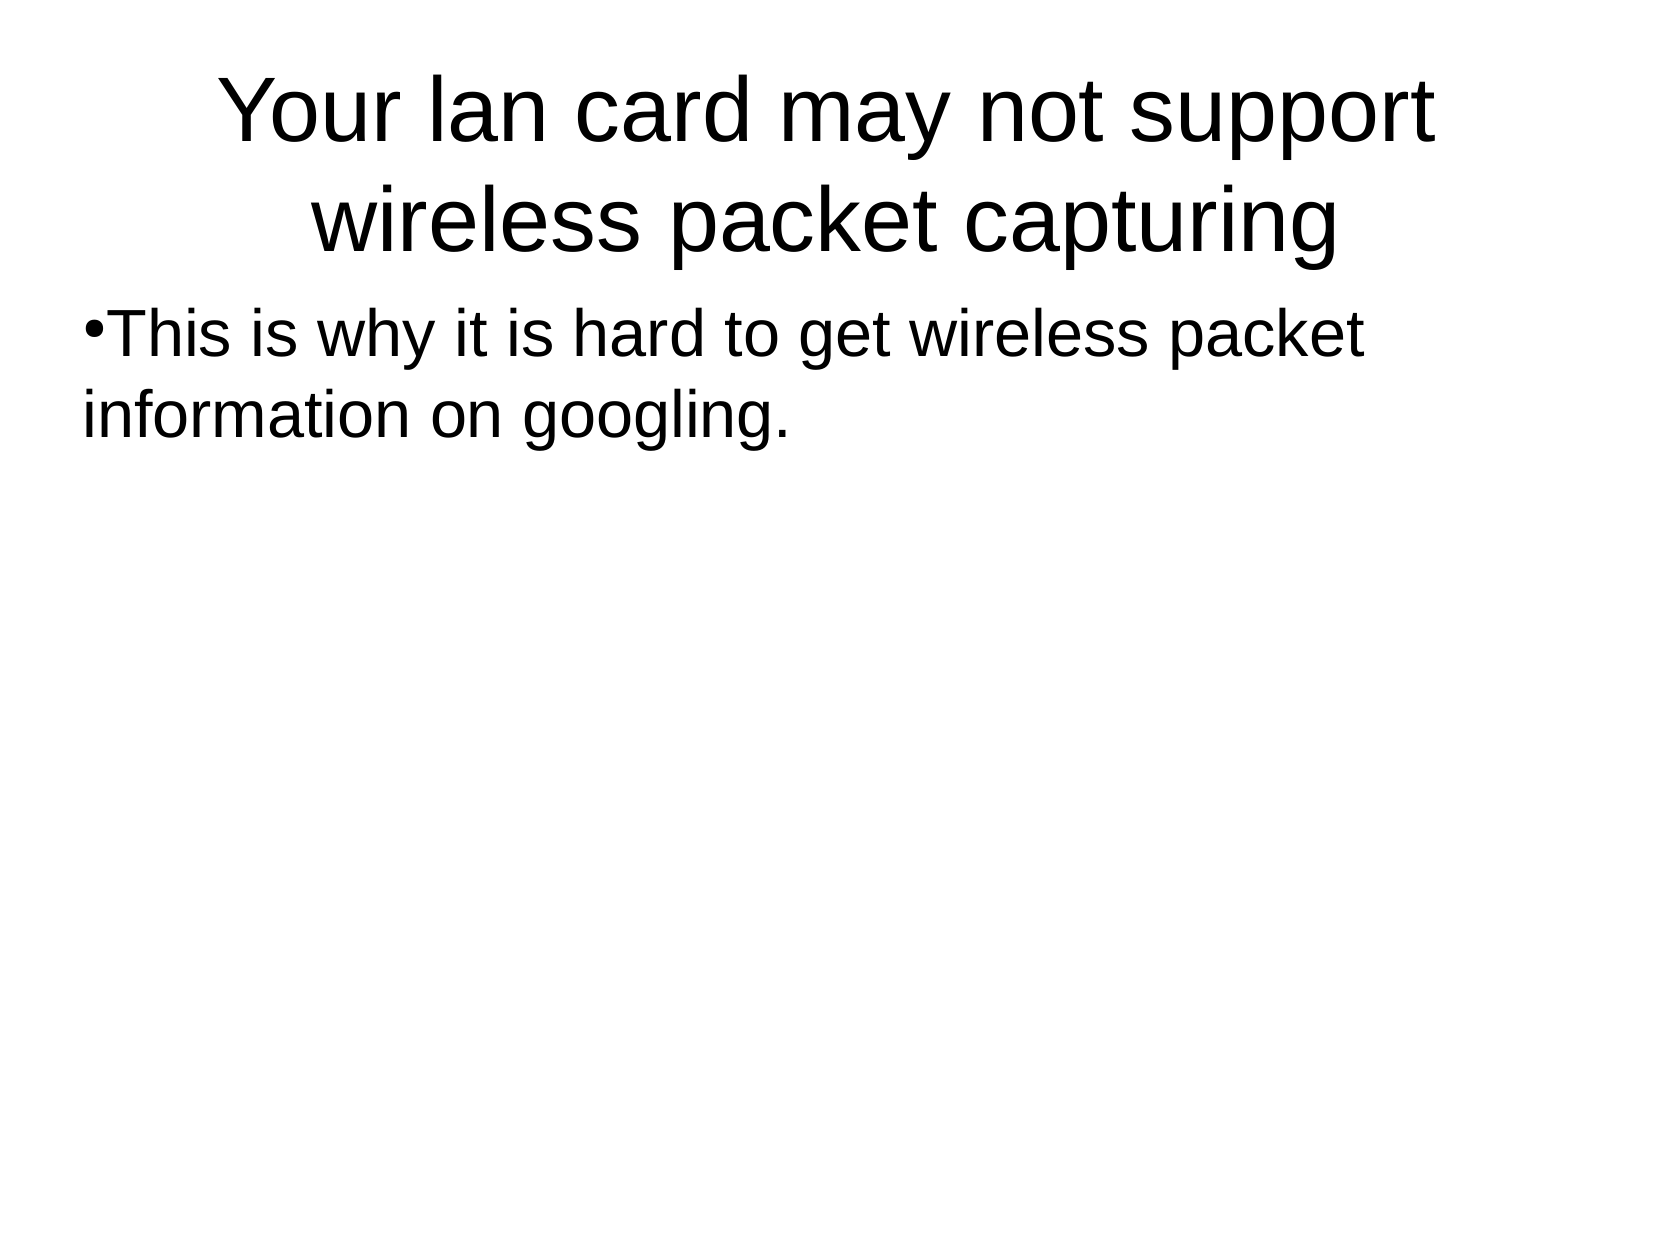

# Your lan card may not support wireless packet capturing
This is why it is hard to get wireless packet information on googling.